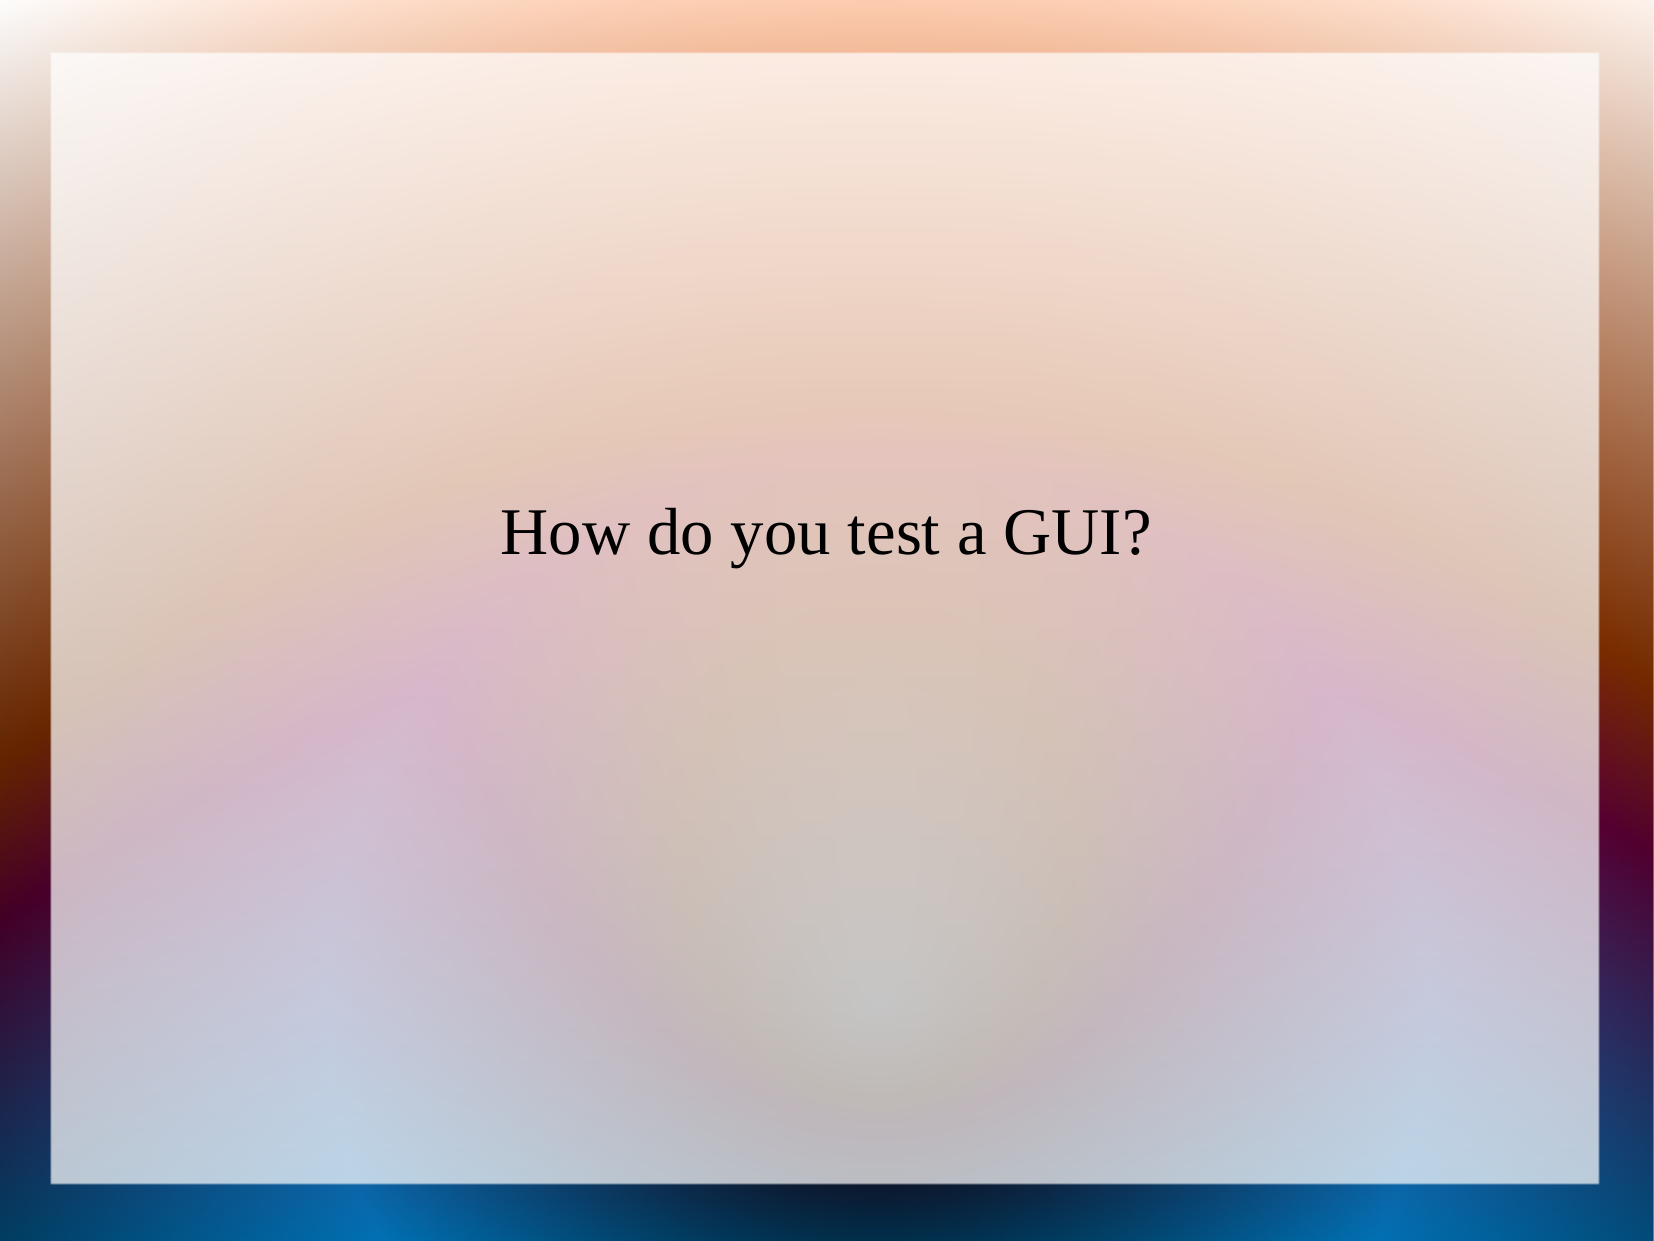

# How do you test a GUI?